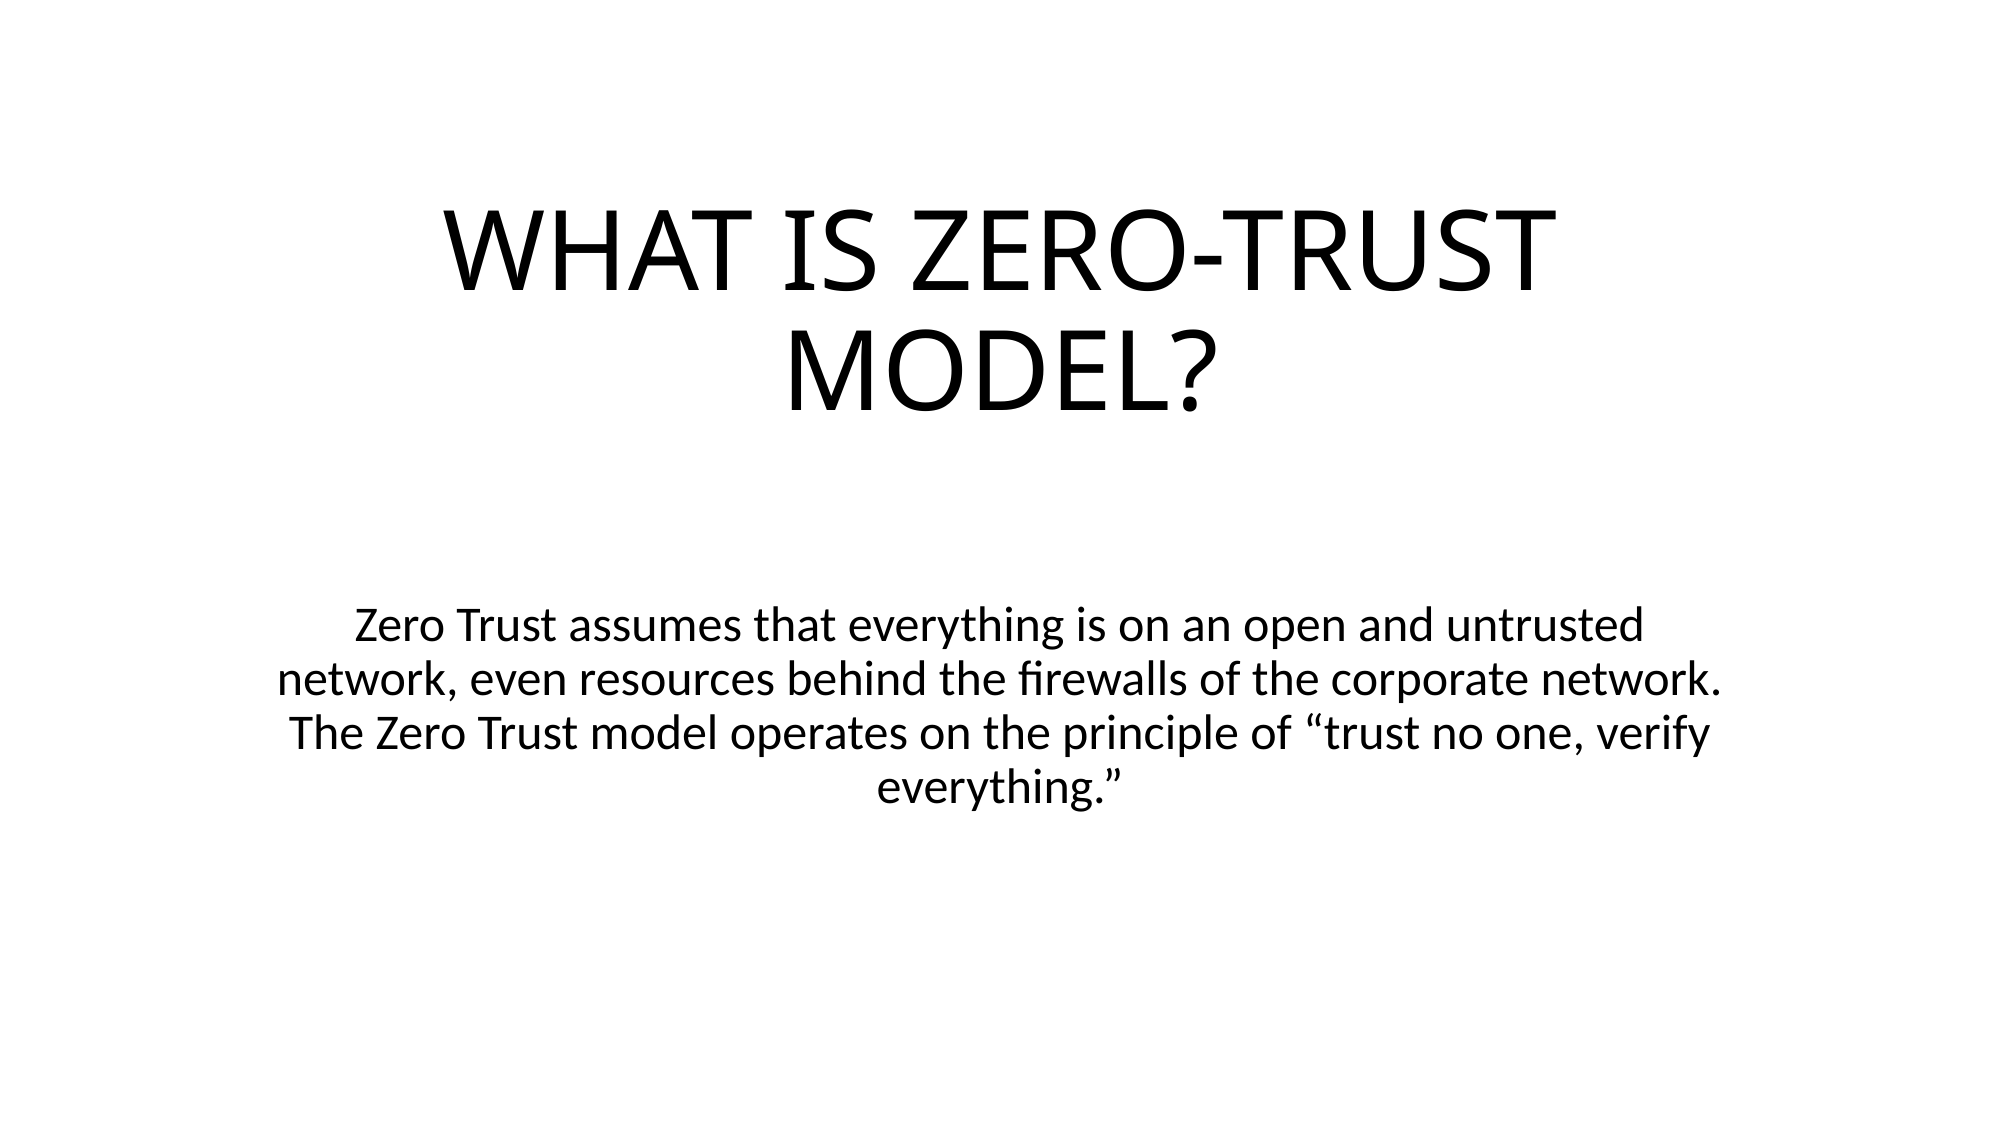

# WHAT IS ZERO-TRUST MODEL?
Zero Trust assumes that everything is on an open and untrusted network, even resources behind the firewalls of the corporate network. The Zero Trust model operates on the principle of “trust no one, verify everything.”